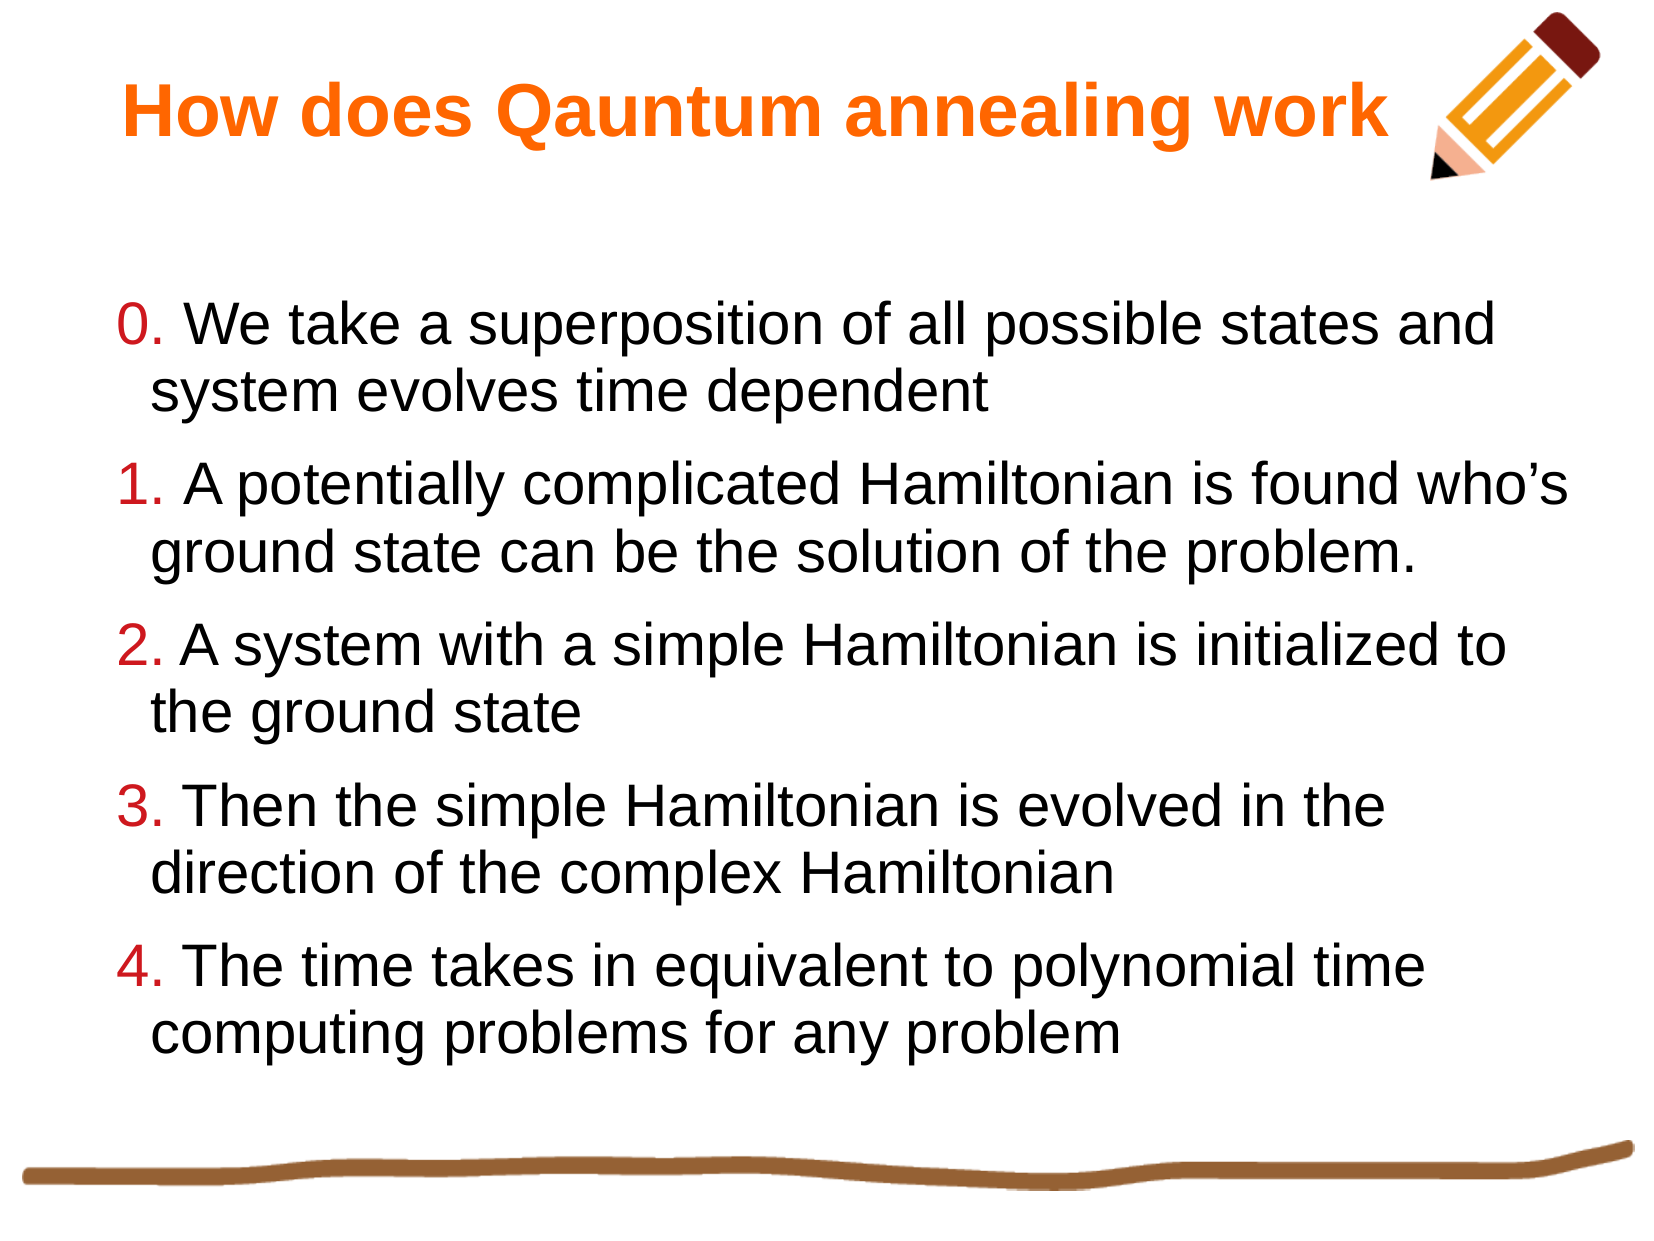

# How does Qauntum annealing work
0. We take a superposition of all possible states and system evolves time dependent
1. A potentially complicated Hamiltonian is found who’s ground state can be the solution of the problem.
2. A system with a simple Hamiltonian is initialized to the ground state
3. Then the simple Hamiltonian is evolved in the direction of the complex Hamiltonian
4. The time takes in equivalent to polynomial time computing problems for any problem